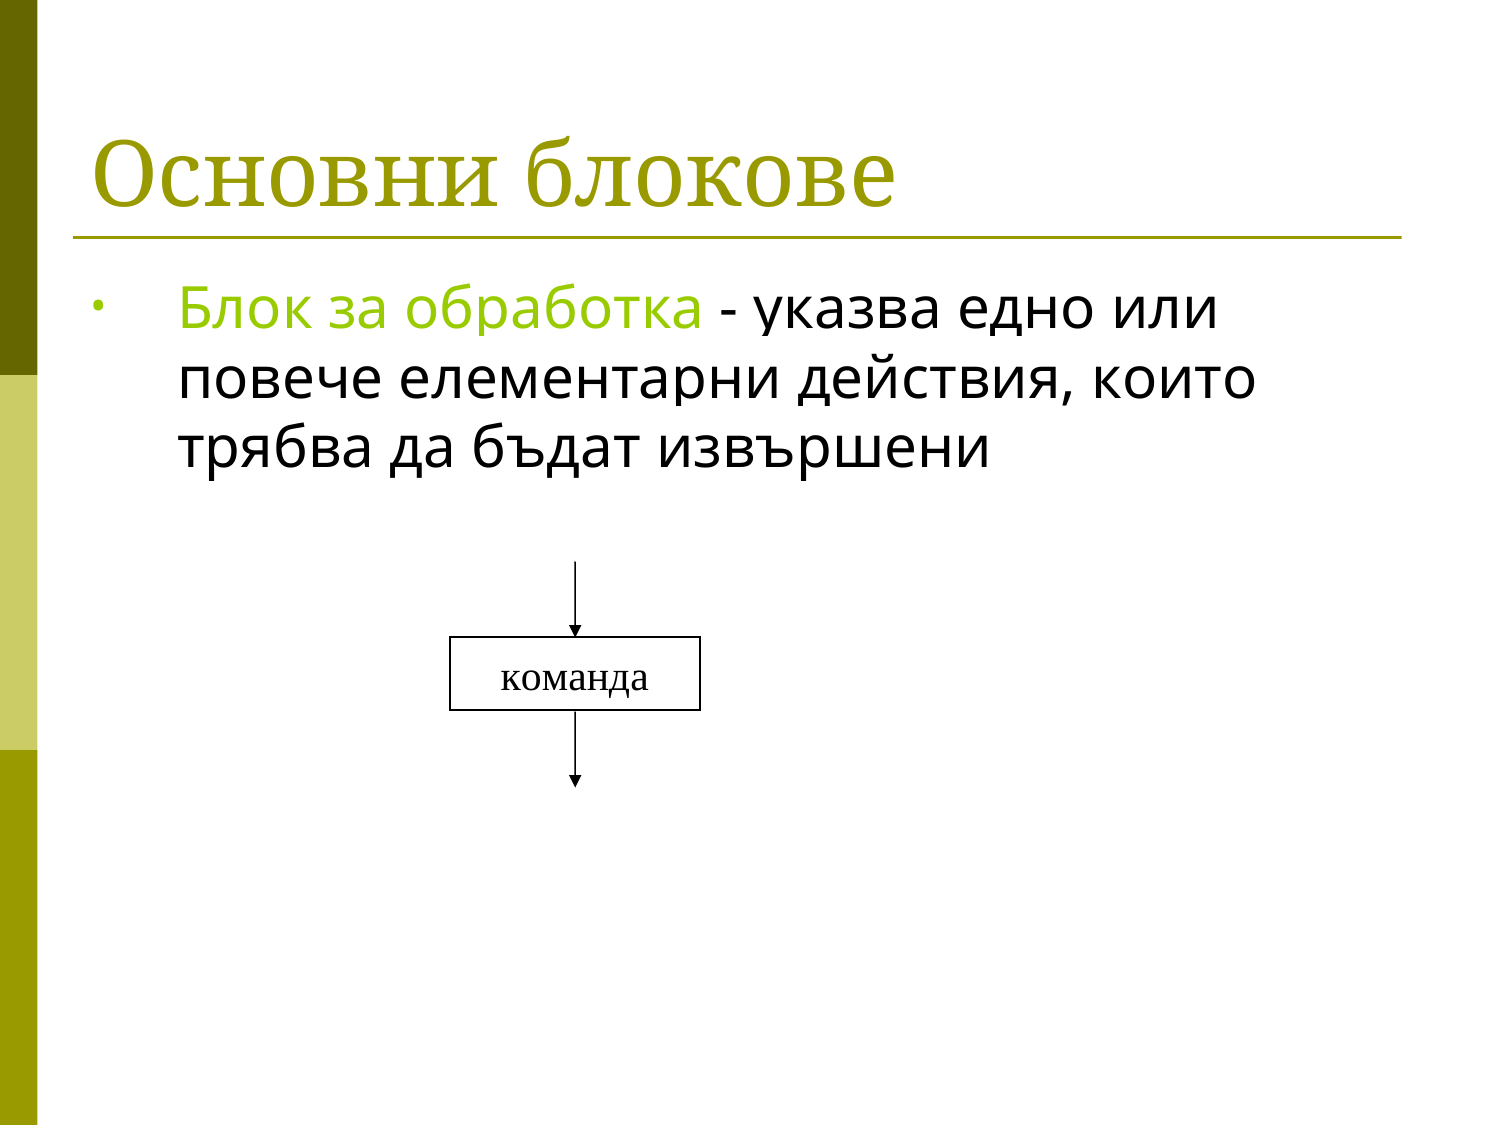

# Основни блокове
Блок за обработка - указва едно или повече елементарни действия, които трябва да бъдат извършени
команда